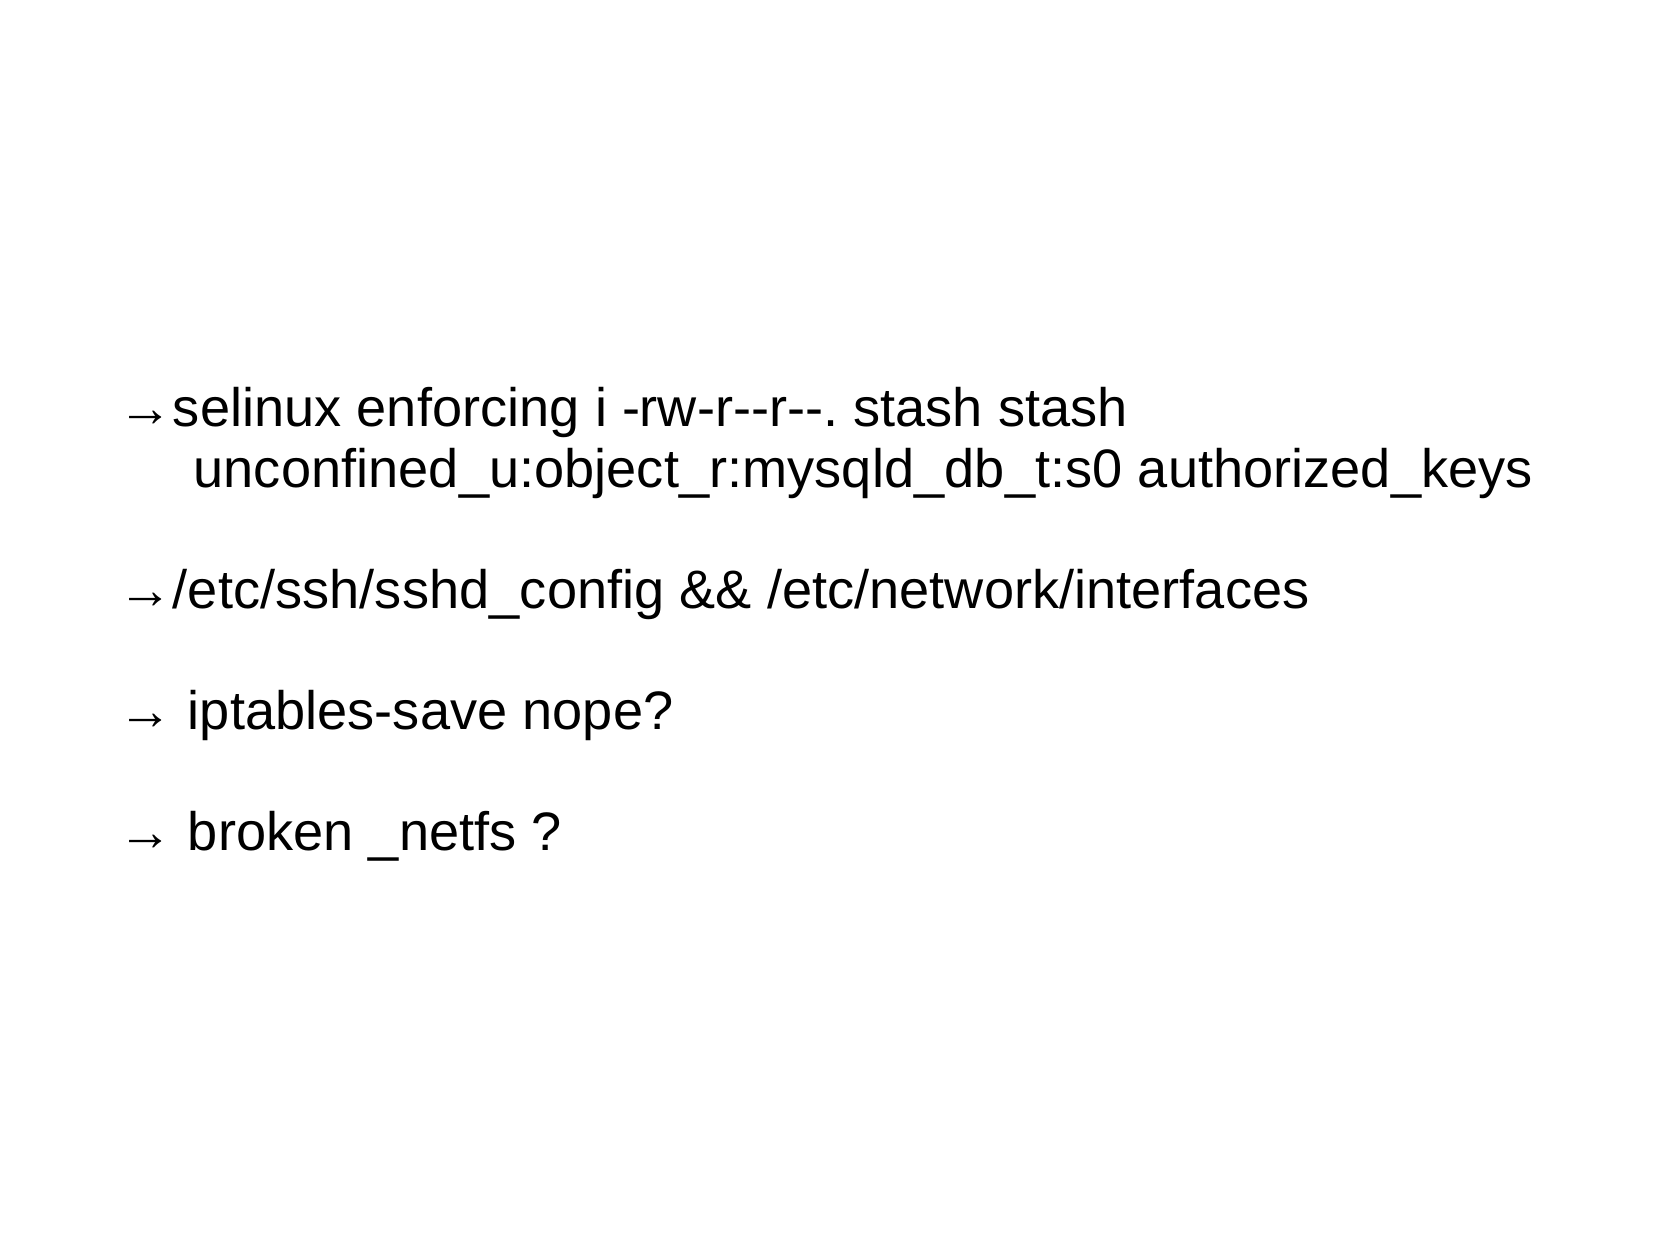

→selinux enforcing i -rw-r--r--. stash stash
	unconfined_u:object_r:mysqld_db_t:s0 authorized_keys
→/etc/ssh/sshd_config && /etc/network/interfaces
→ iptables-save nope?
→ broken _netfs ?